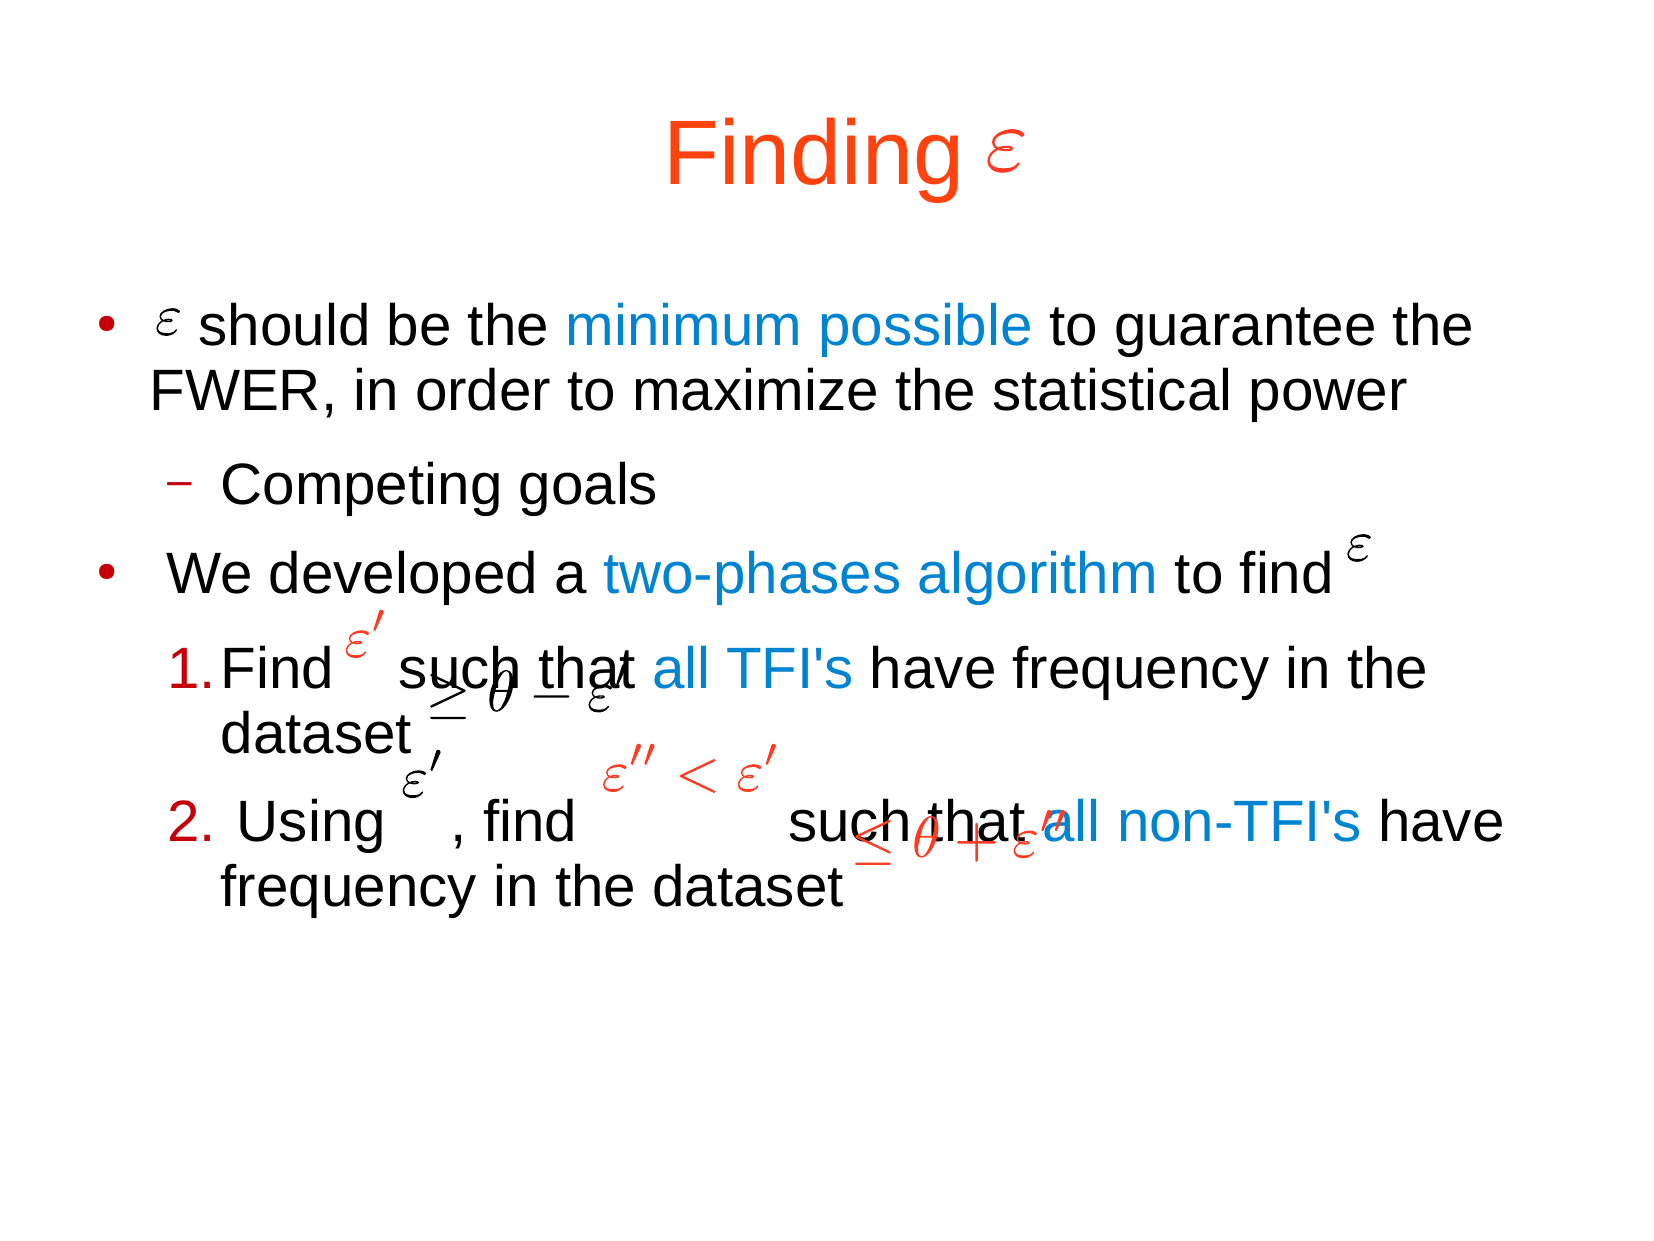

# Finding
 should be the minimum possible to guarantee the FWER, in order to maximize the statistical power
Competing goals
 We developed a two-phases algorithm to find
Find such that all TFI's have frequency in the dataset
 Using , find such that all non-TFI's have frequency in the dataset